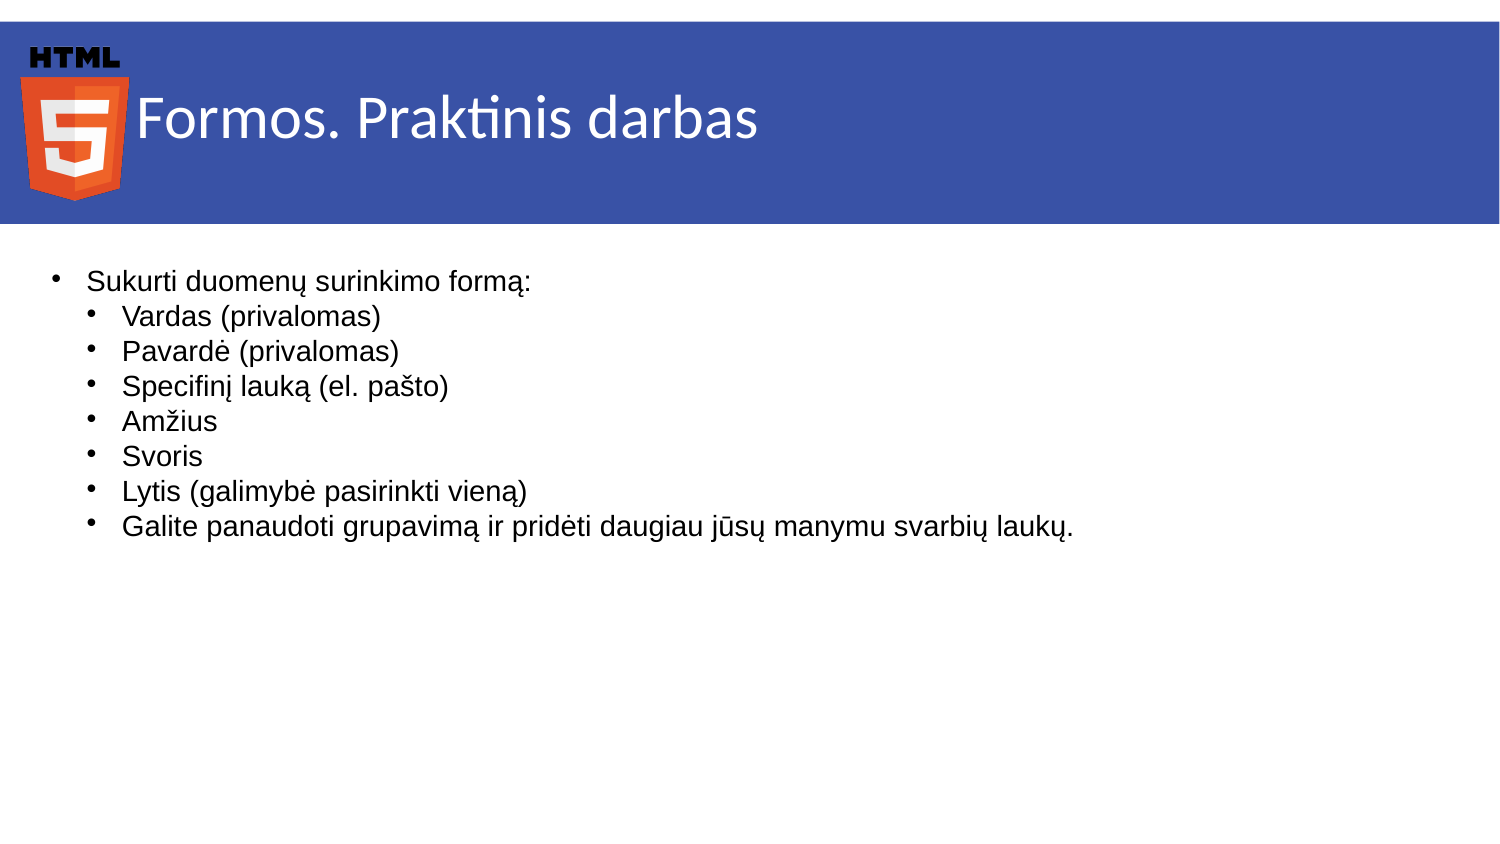

Formos. Praktinis darbas
Sukurti duomenų surinkimo formą:
Vardas (privalomas)
Pavardė (privalomas)
Specifinį lauką (el. pašto)
Amžius
Svoris
Lytis (galimybė pasirinkti vieną)
Galite panaudoti grupavimą ir pridėti daugiau jūsų manymu svarbių laukų.